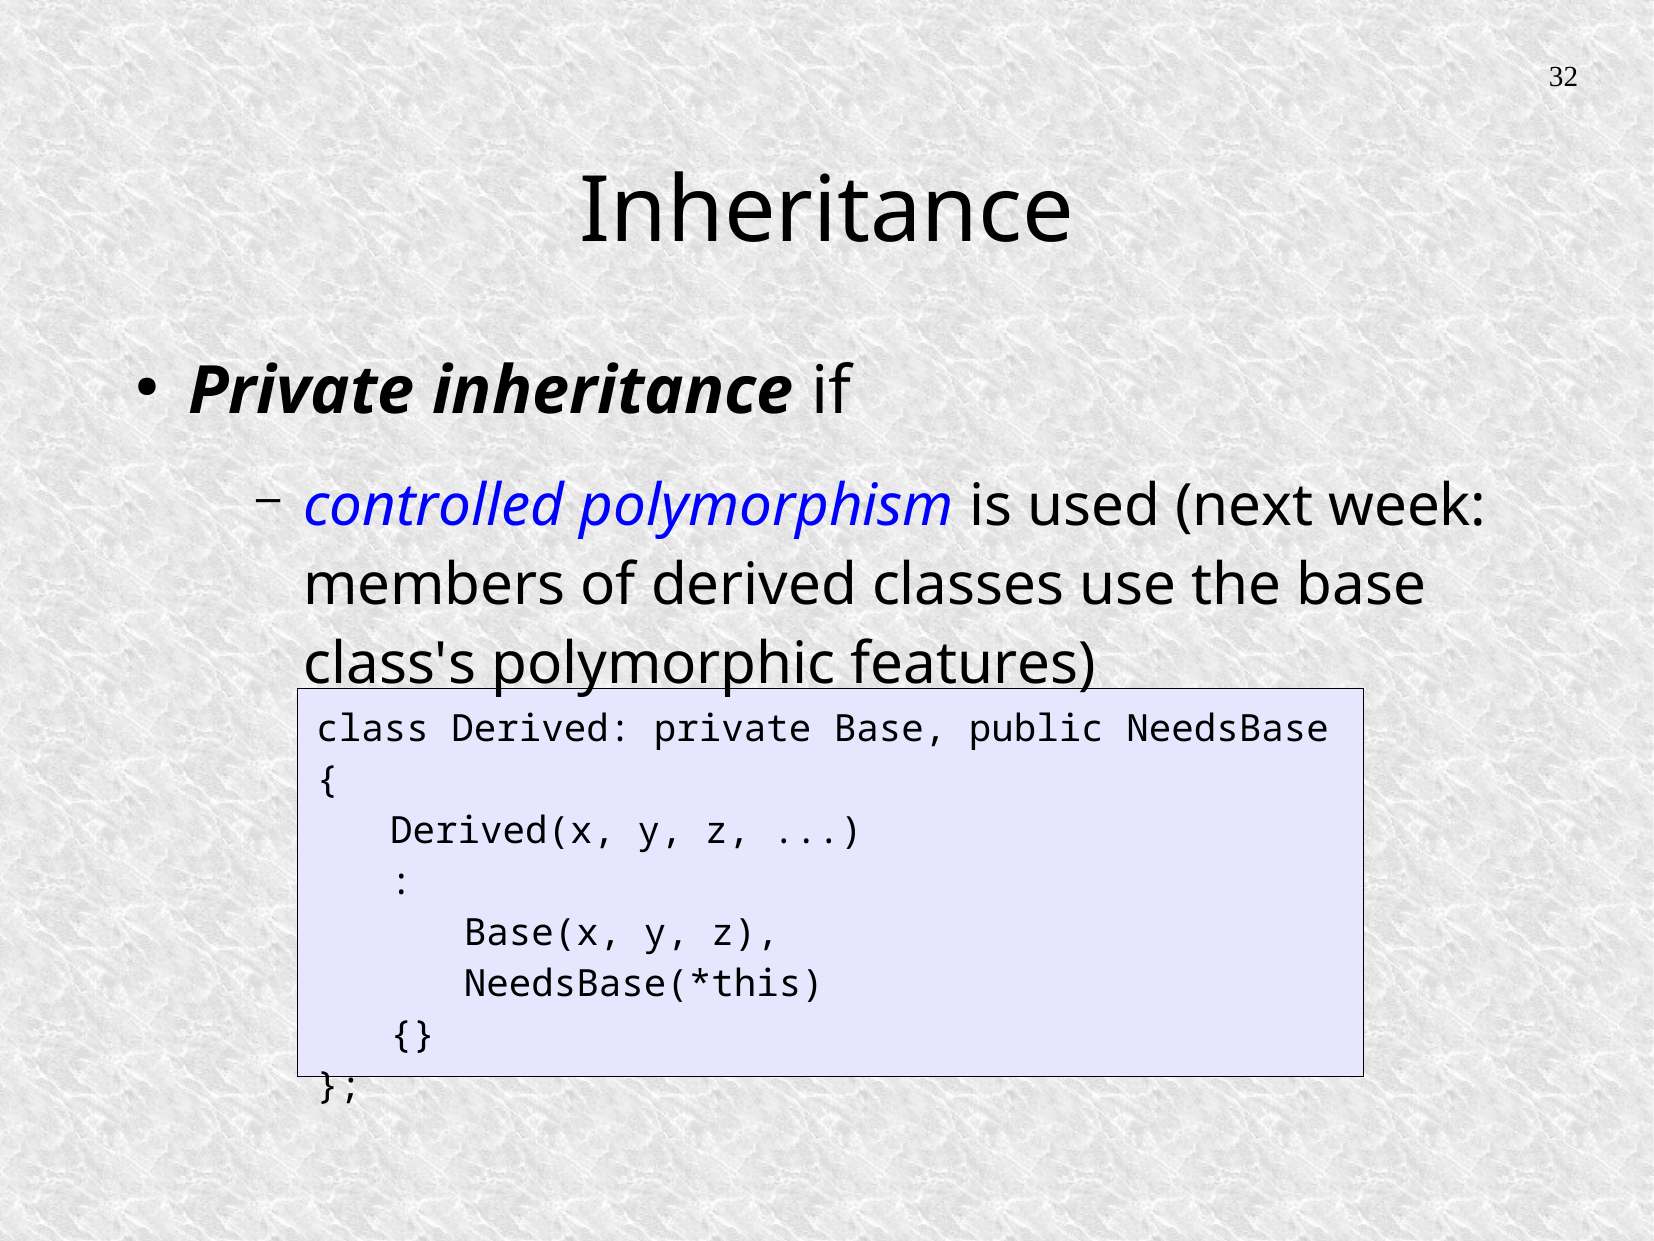

32
# Inheritance
Private inheritance if
controlled polymorphism is used (next week: members of derived classes use the base class's polymorphic features)
class Derived: private Base, public NeedsBase
{
	Derived(x, y, z, ...)
	:
		Base(x, y, z),
		NeedsBase(*this)
	{}
};